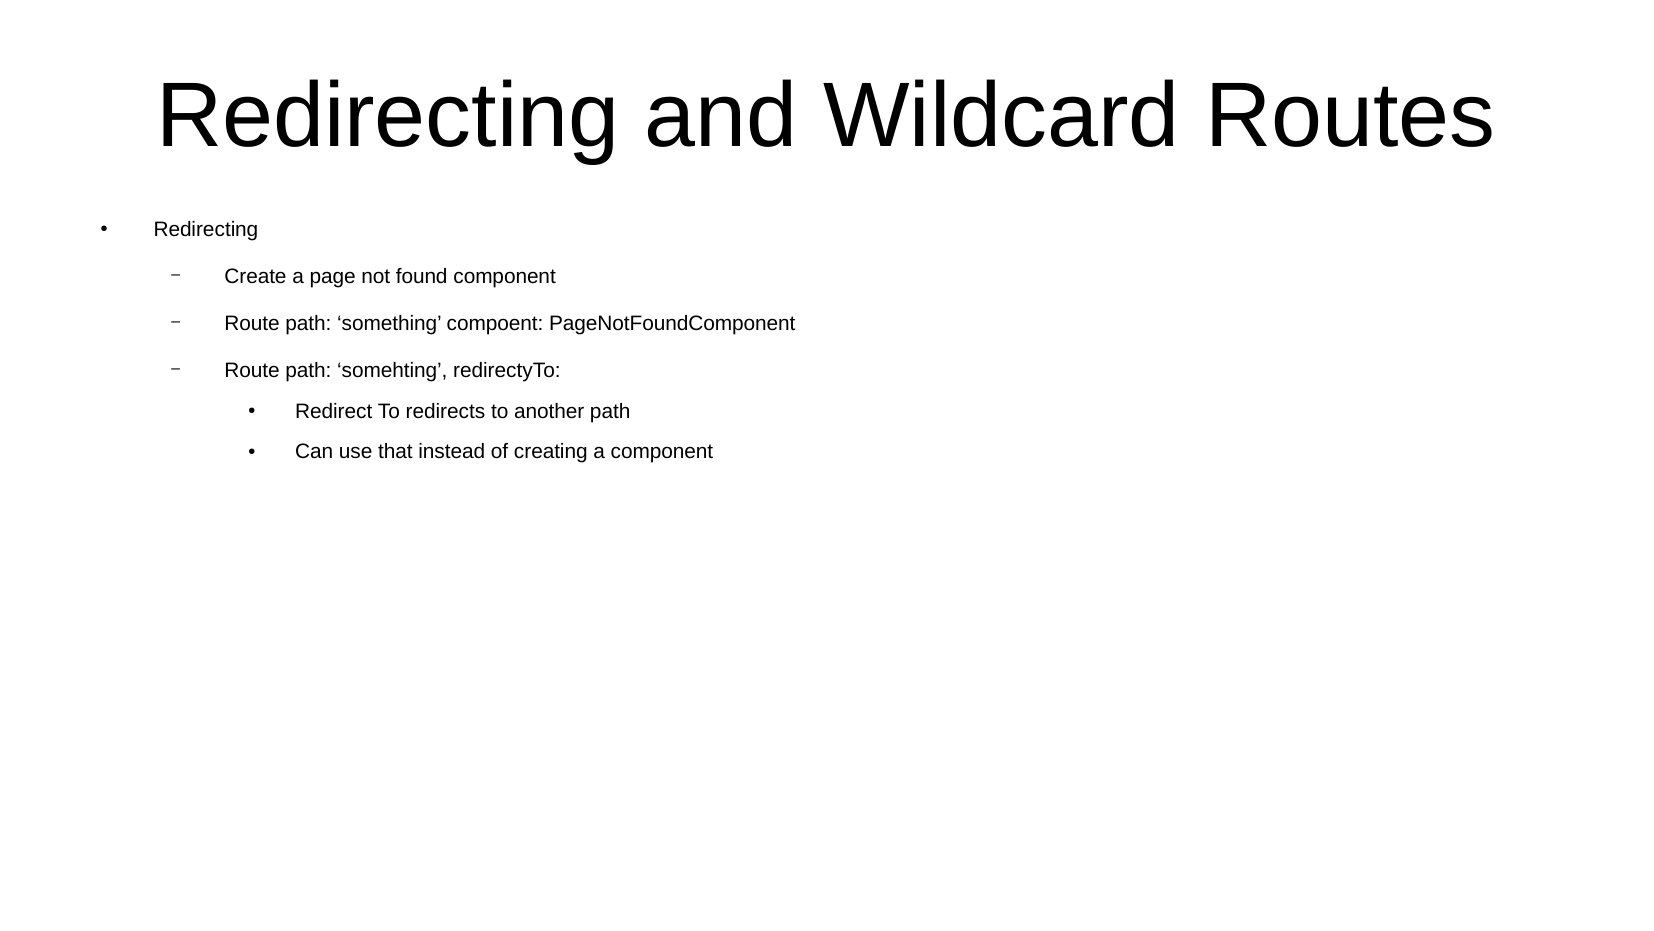

# Redirecting and Wildcard Routes
Redirecting
Create a page not found component
Route path: ‘something’ compoent: PageNotFoundComponent
Route path: ‘somehting’, redirectyTo:
Redirect To redirects to another path
Can use that instead of creating a component